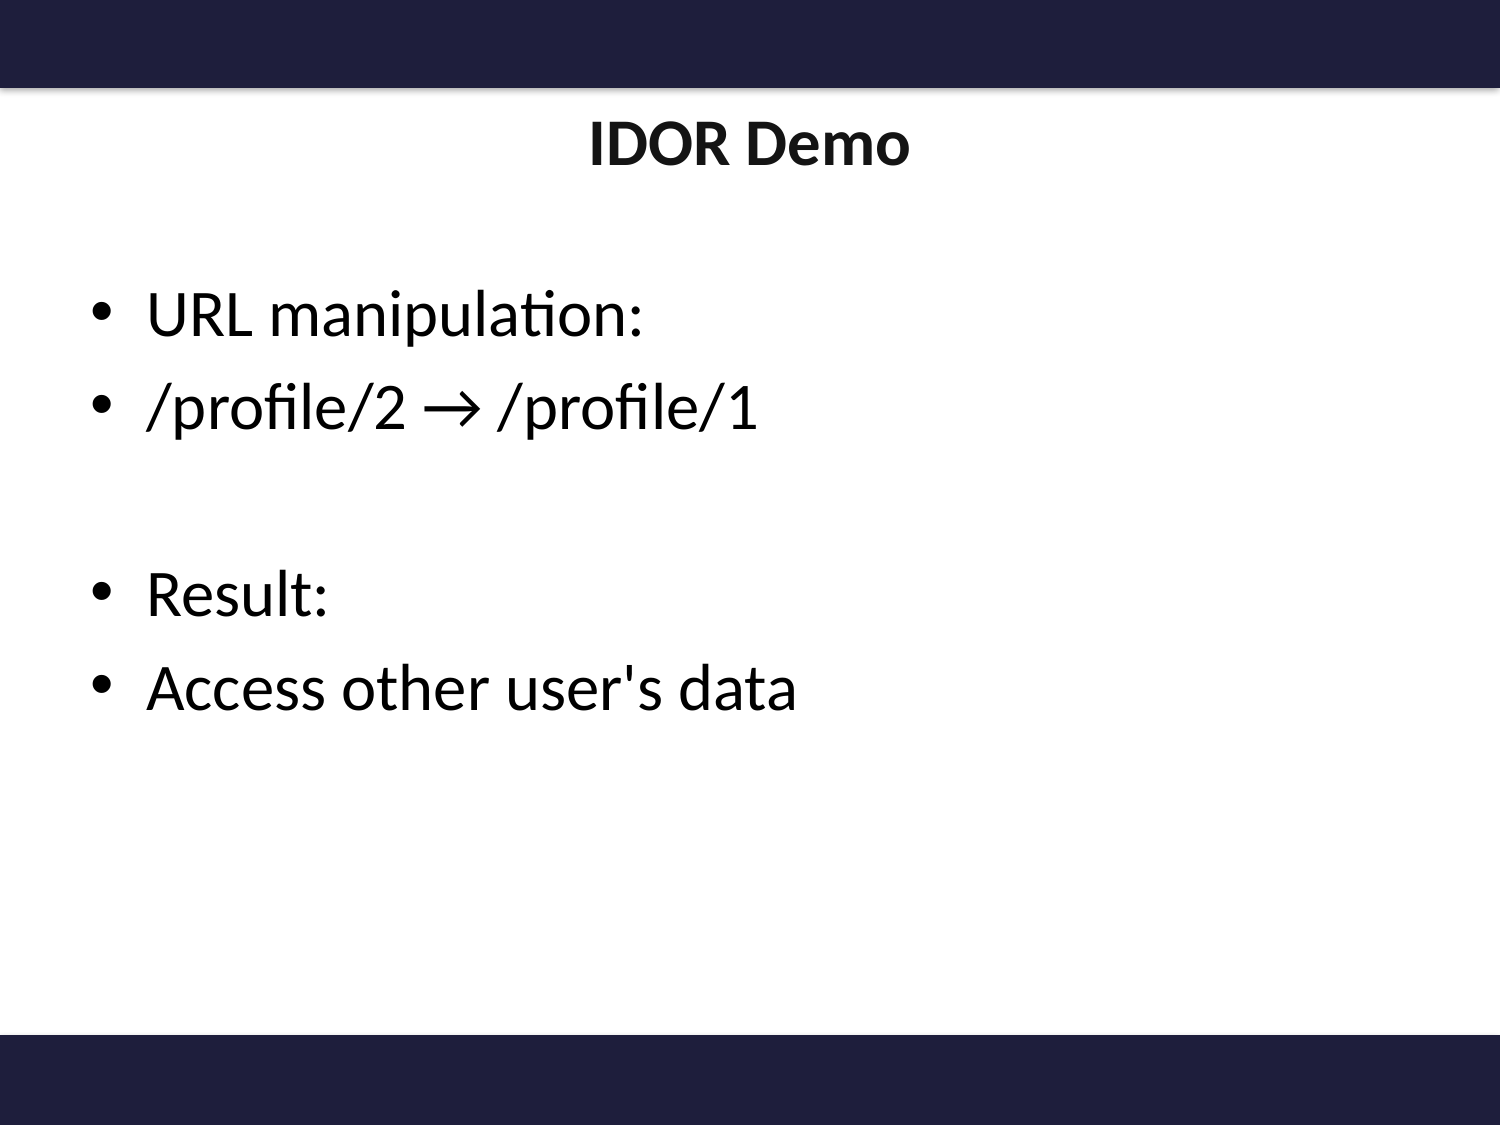

# IDOR Demo
URL manipulation:
/profile/2 → /profile/1
Result:
Access other user's data